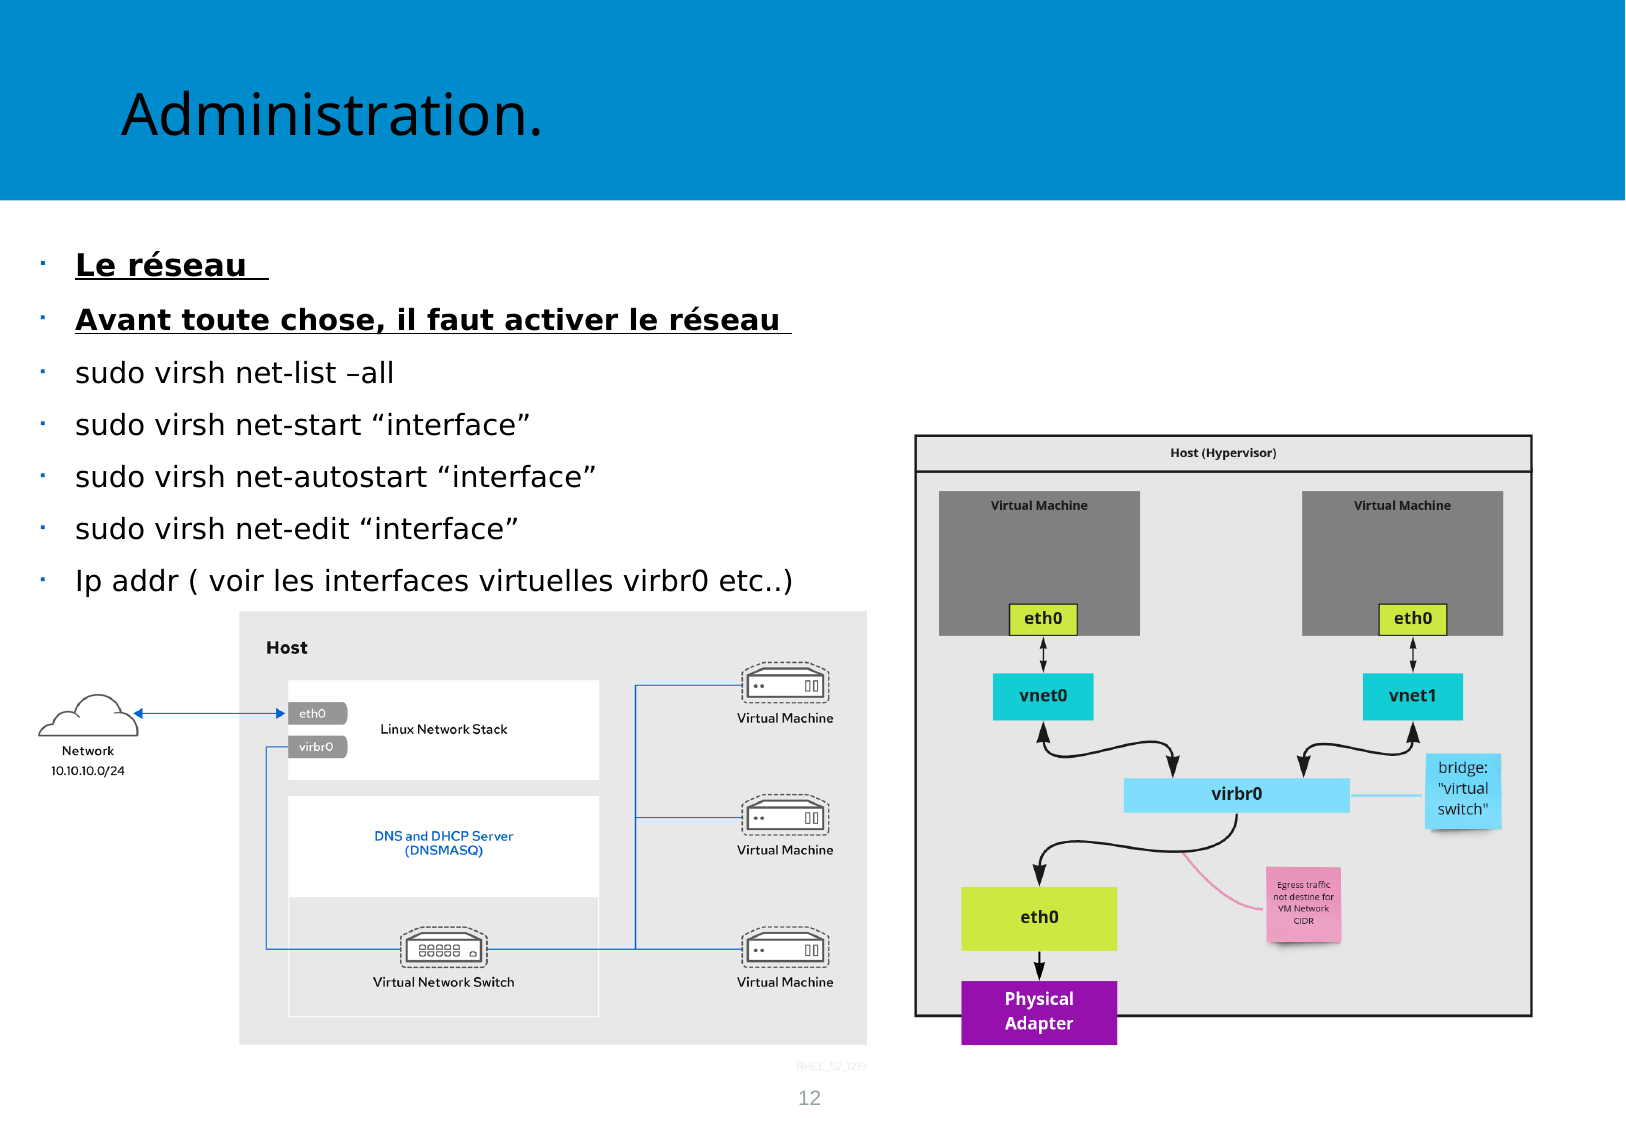

# Administration.
Le réseau
Avant toute chose, il faut activer le réseau
sudo virsh net-list –all
sudo virsh net-start “interface”
sudo virsh net-autostart “interface”
sudo virsh net-edit “interface”
Ip addr ( voir les interfaces virtuelles virbr0 etc..)